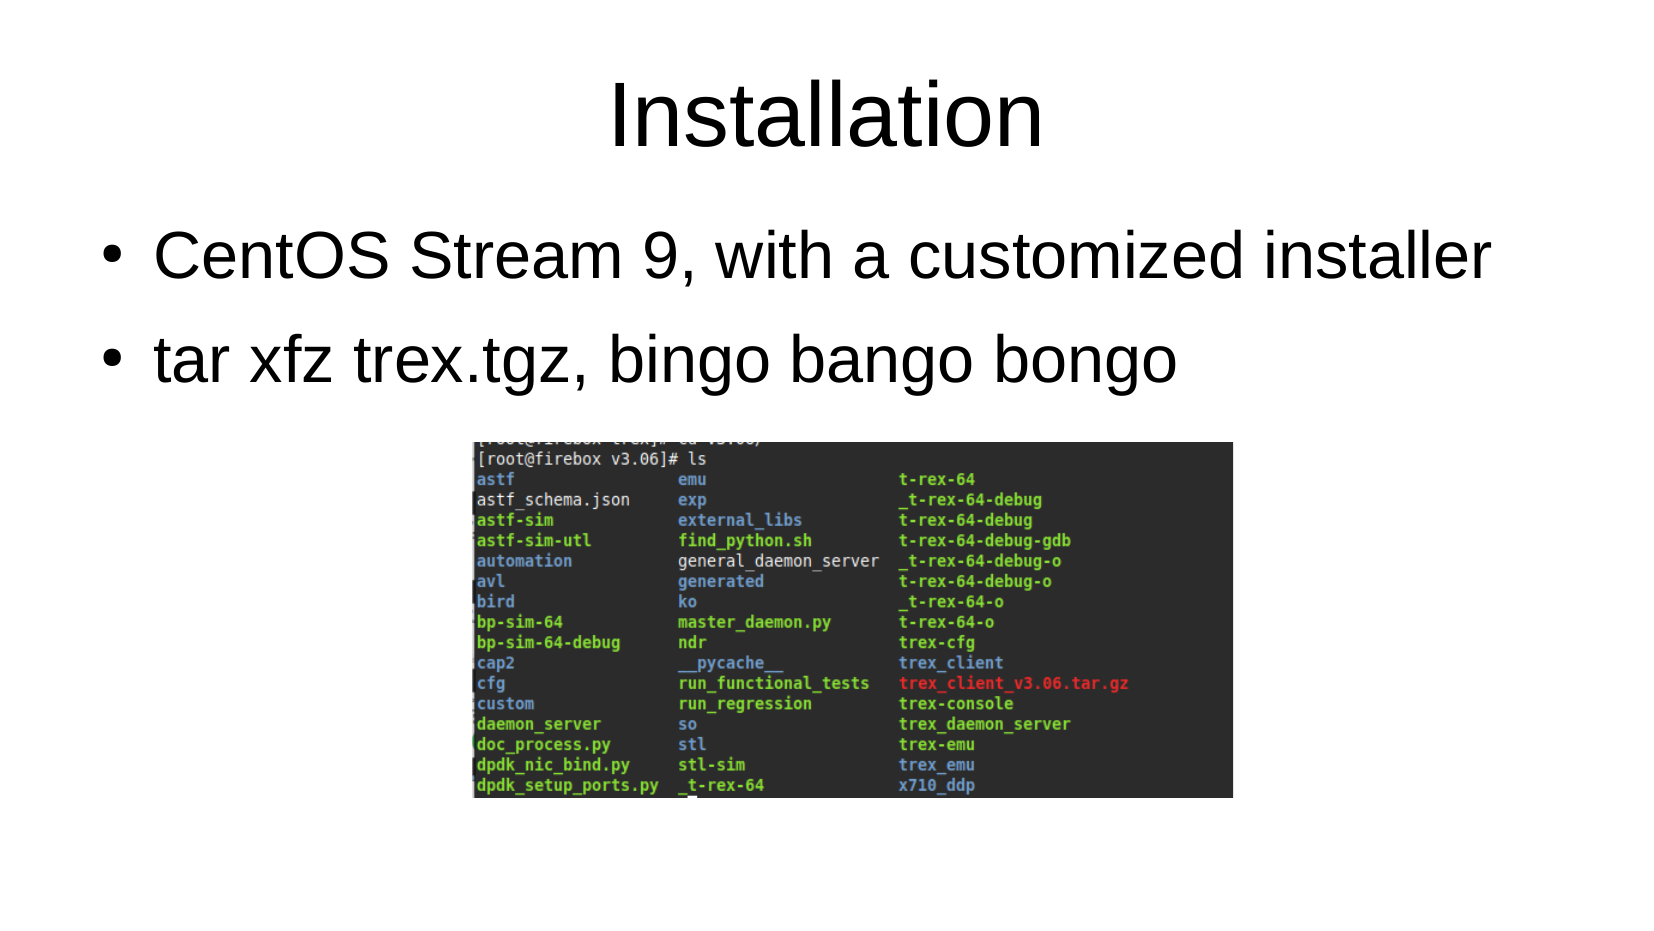

# Installation
CentOS Stream 9, with a customized installer
tar xfz trex.tgz, bingo bango bongo